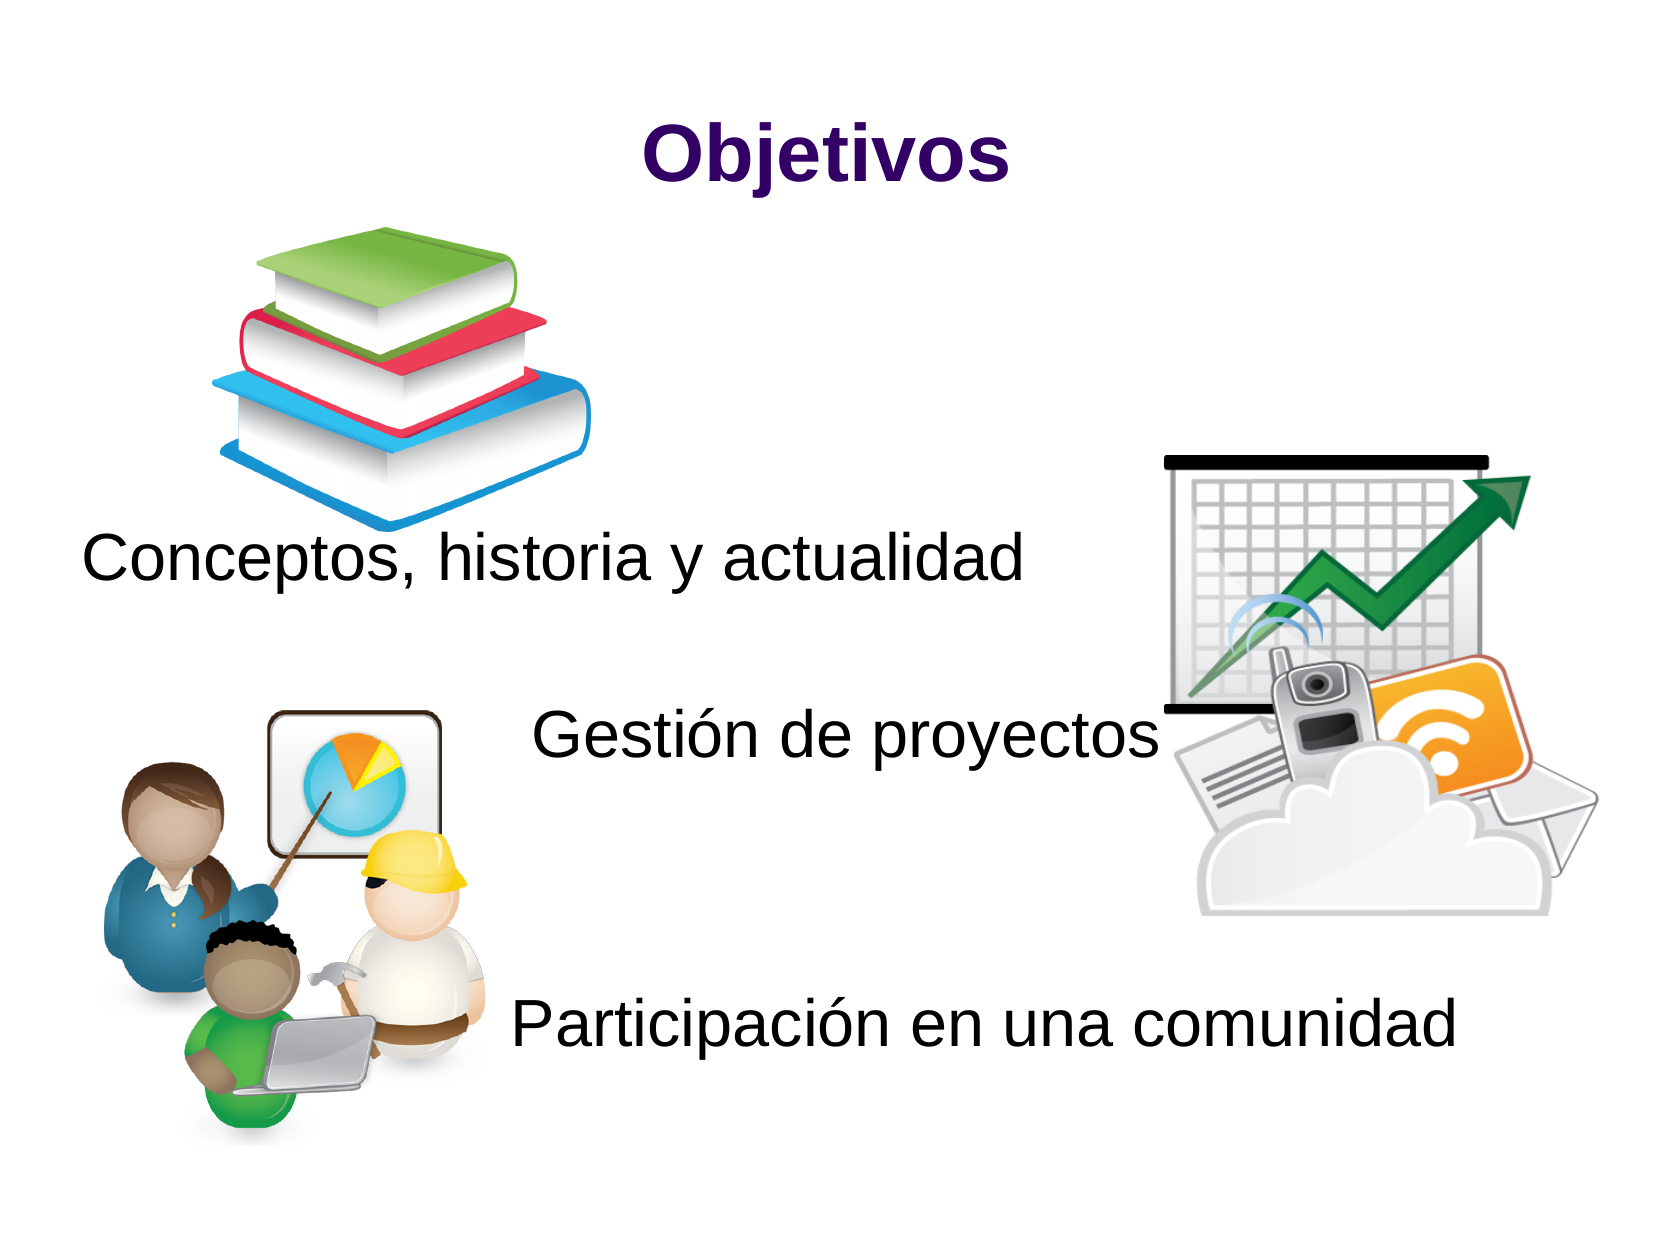

# Objetivos
Conceptos, historia y actualidad
Gestión de proyectos
Participación en una comunidad